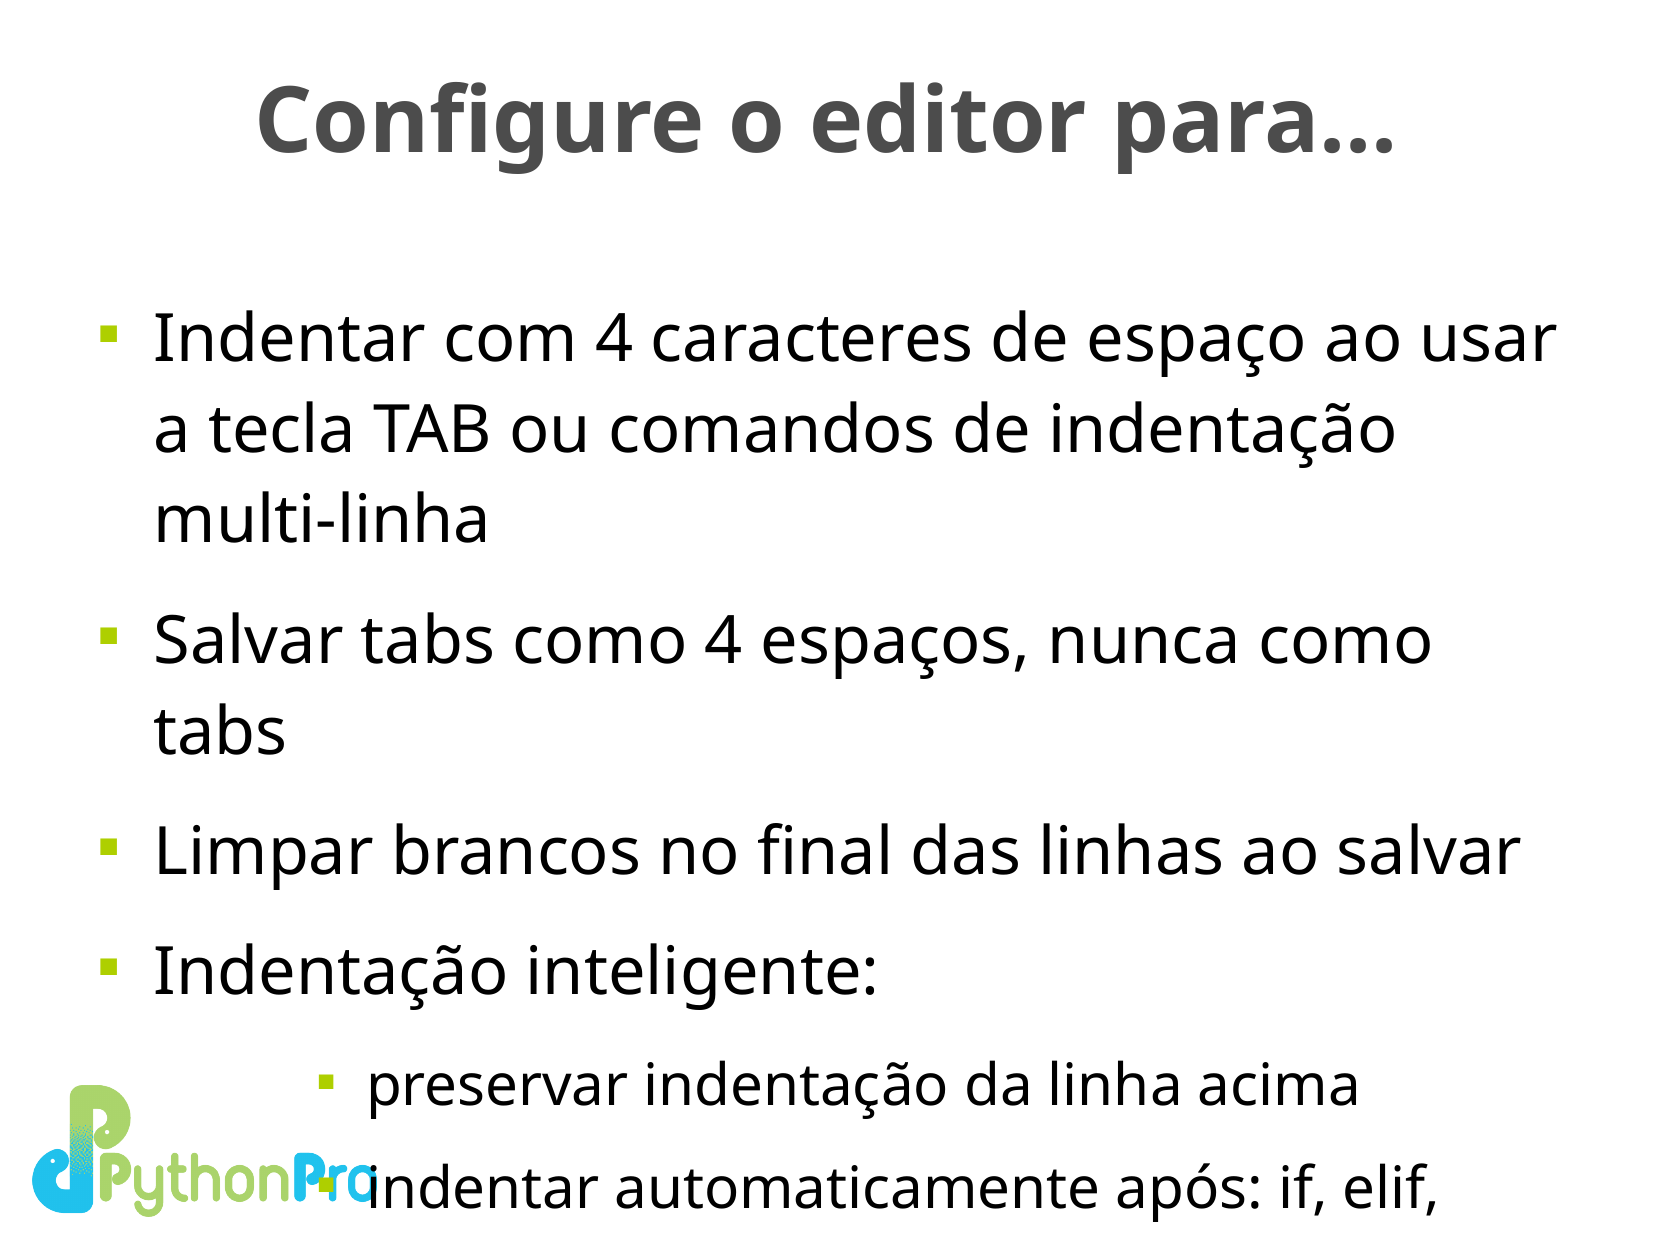

# Configure o editor para...
Indentar com 4 caracteres de espaço ao usar a tecla TAB ou comandos de indentação multi-linha
Salvar tabs como 4 espaços, nunca como tabs
Limpar brancos no final das linhas ao salvar
Indentação inteligente:
preservar indentação da linha acima
indentar automaticamente após: if, elif, else, for, while, try, except, finally, def, class, with